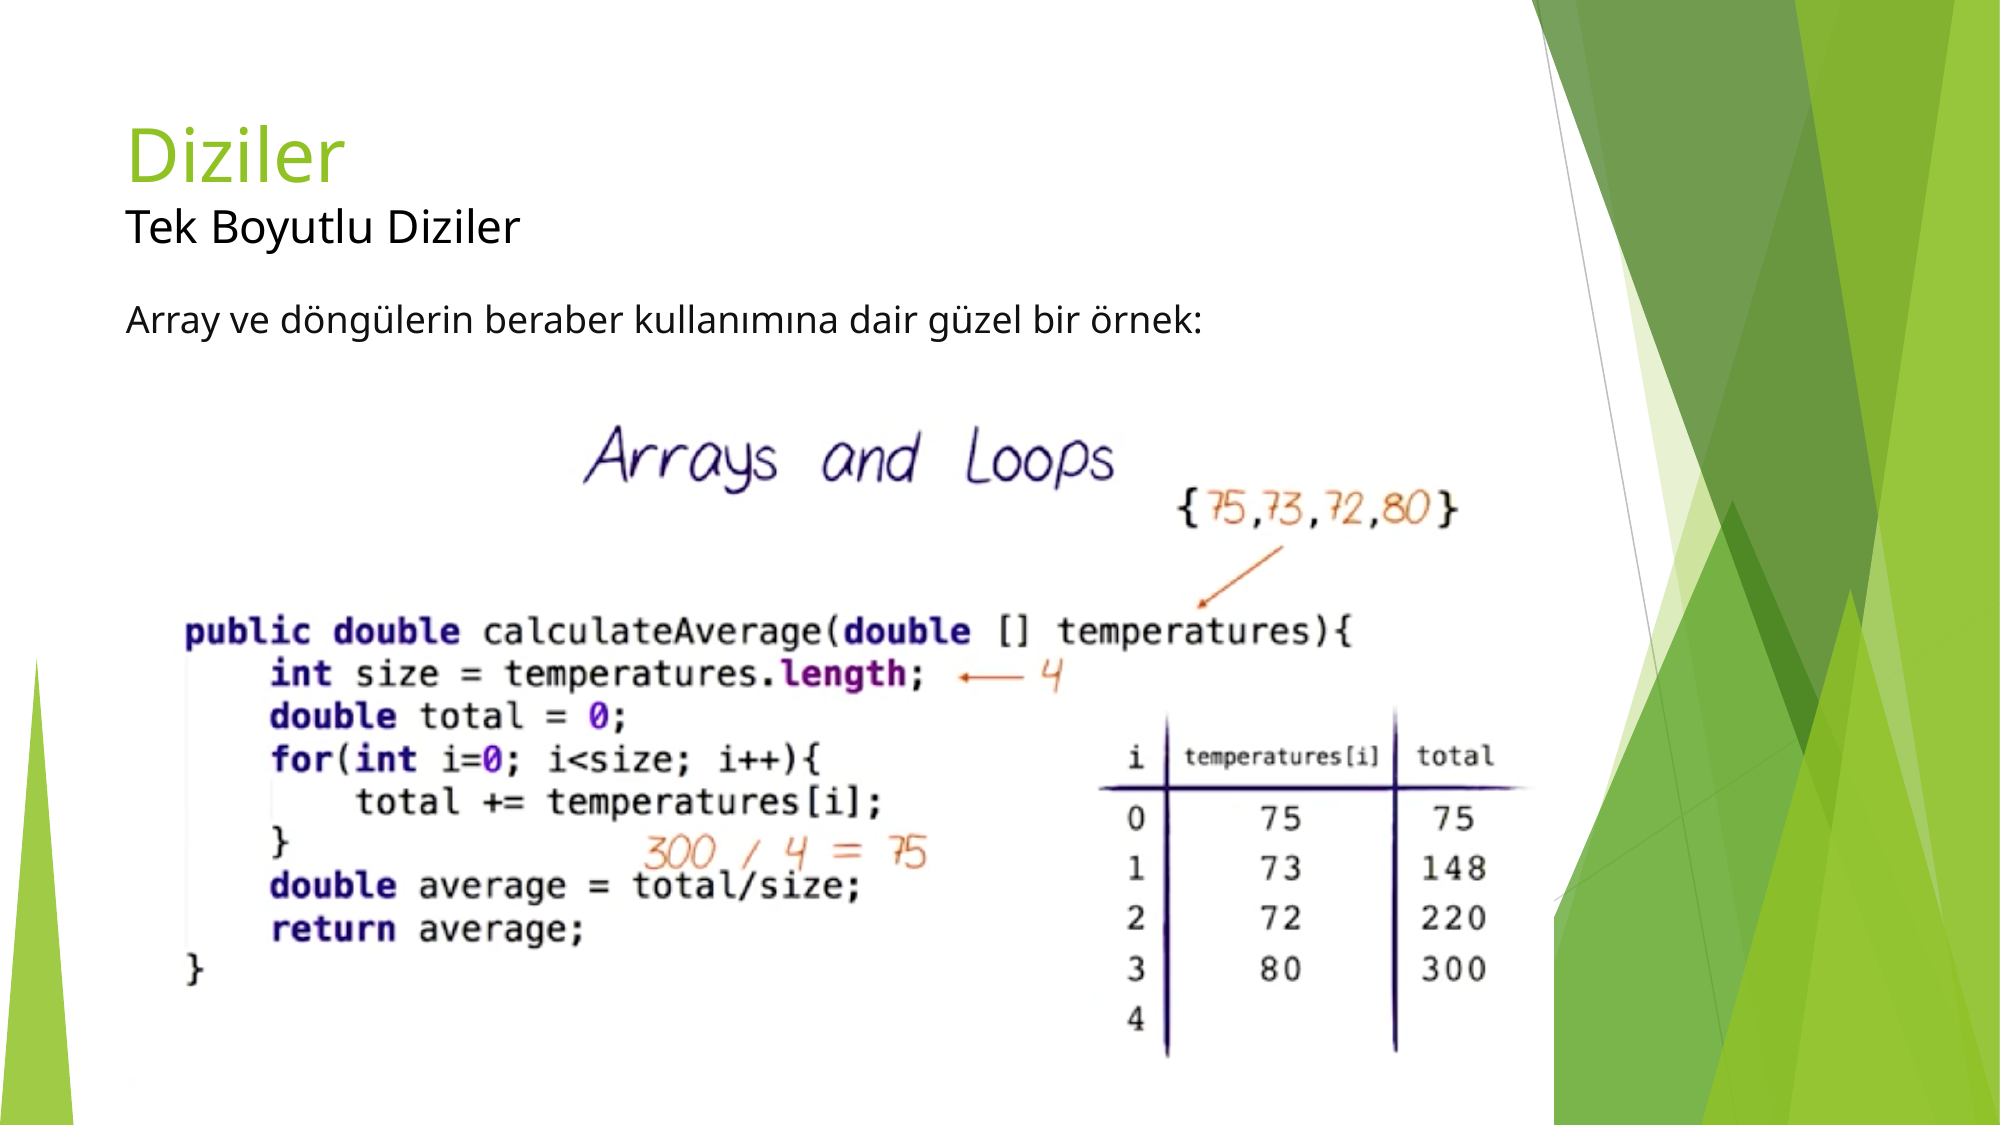

# Diziler Tek Boyutlu Diziler
Array ve döngülerin beraber kullanımına dair güzel bir örnek: